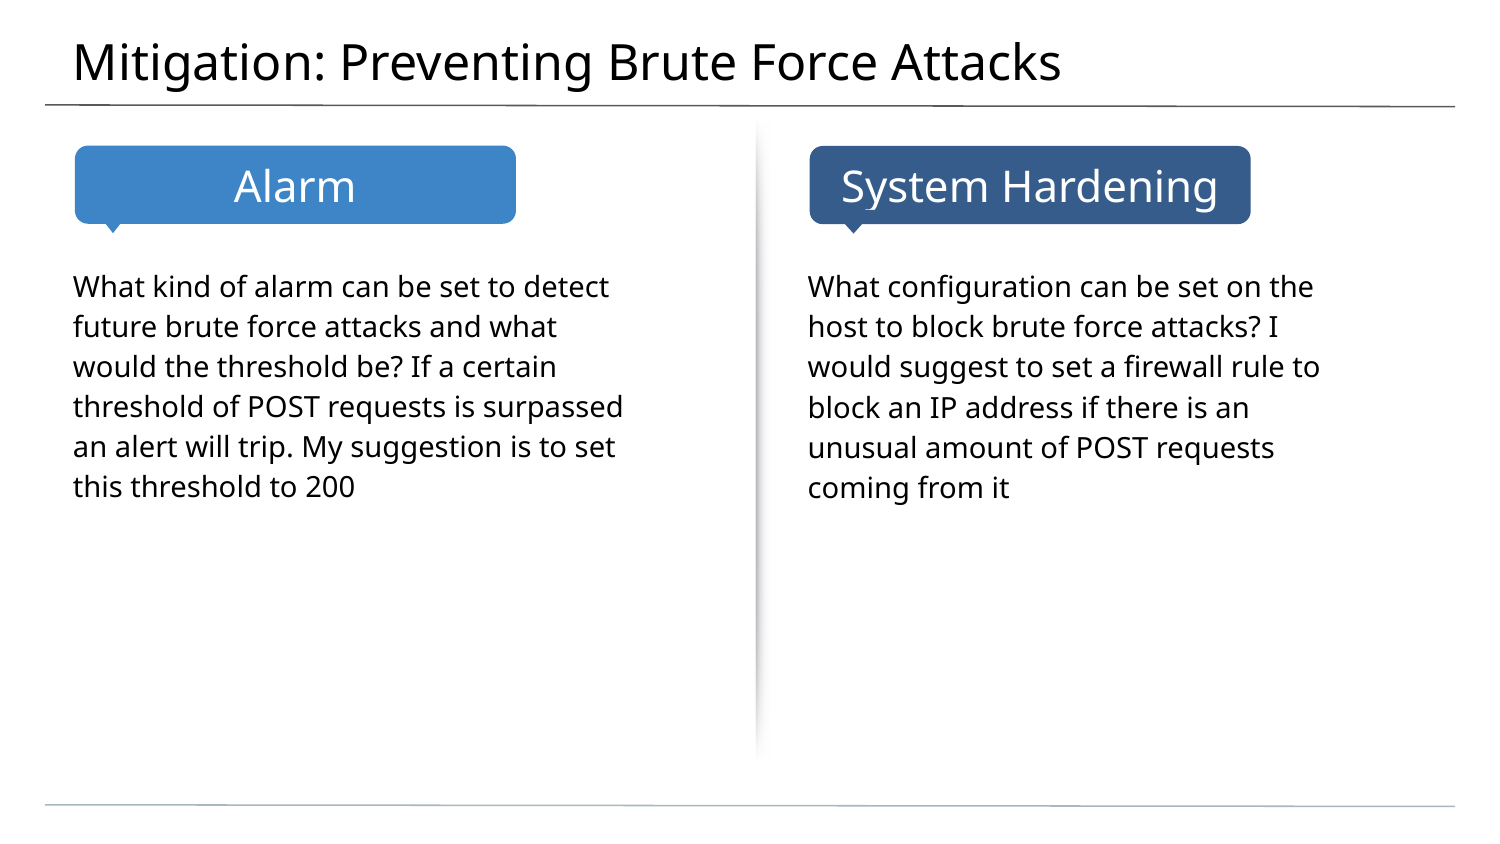

# Mitigation: Preventing Brute Force Attacks
What kind of alarm can be set to detect future brute force attacks and what would the threshold be? If a certain threshold of POST requests is surpassed an alert will trip. My suggestion is to set this threshold to 200
What configuration can be set on the host to block brute force attacks? I would suggest to set a firewall rule to block an IP address if there is an unusual amount of POST requests coming from it